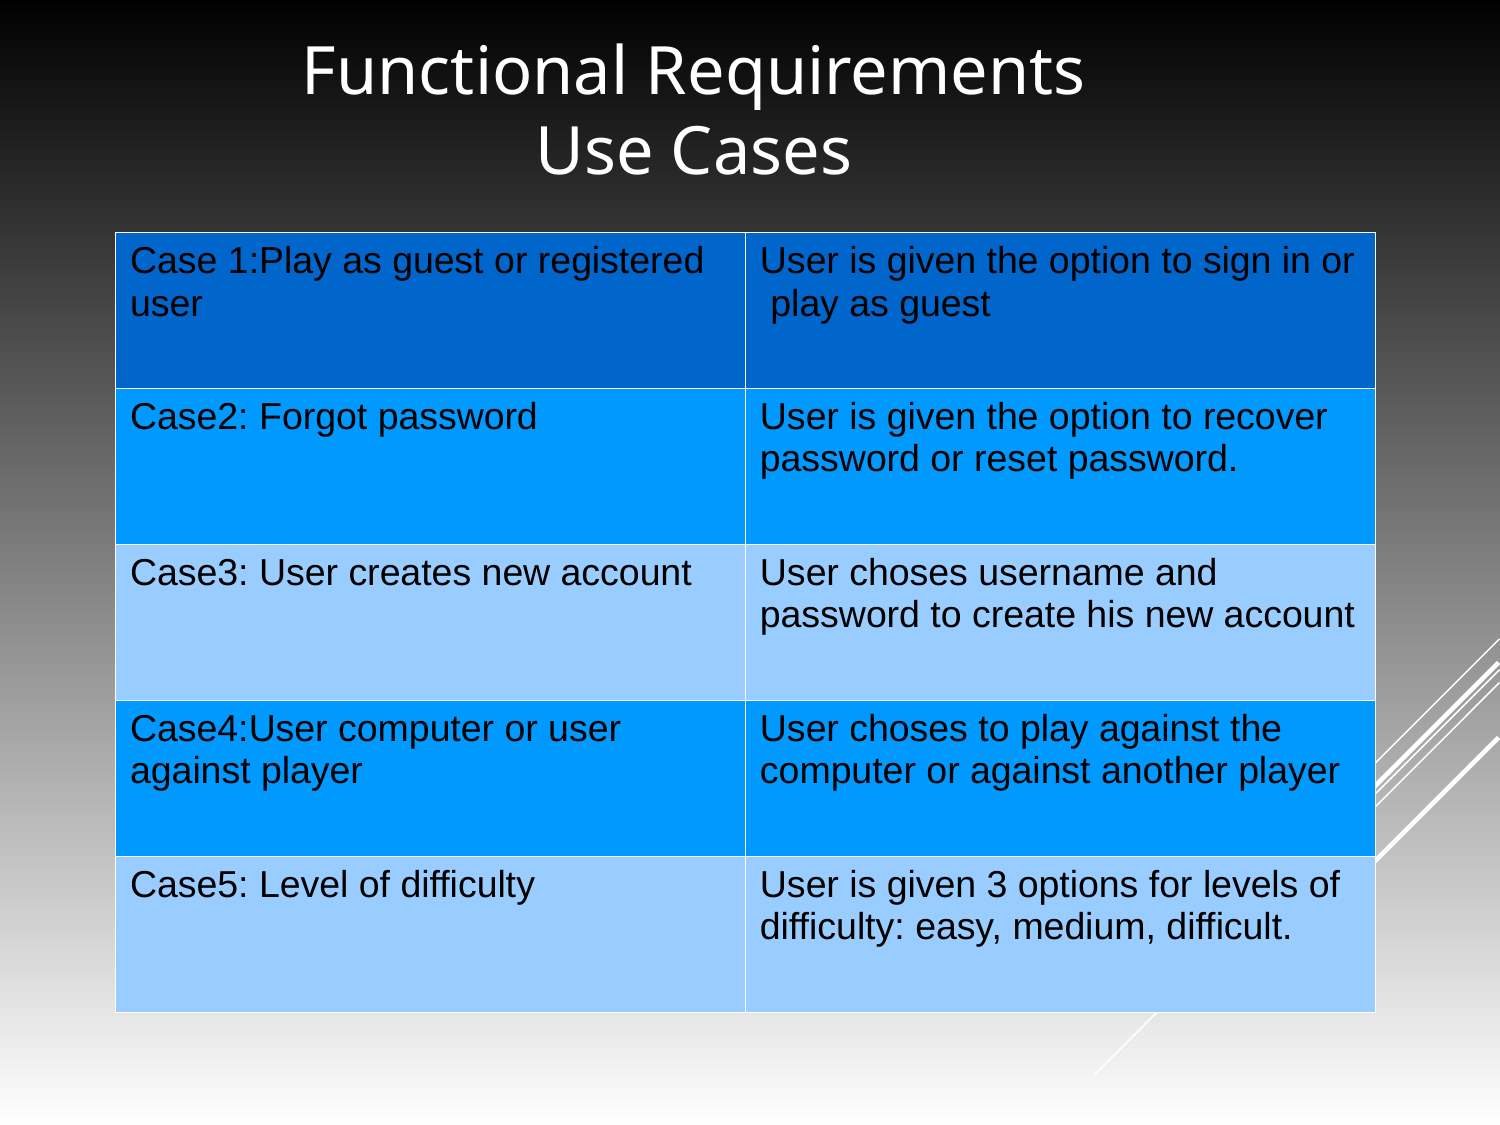

# Functional Requirements Use Cases
| Case 1:Play as guest or registered user | User is given the option to sign in or play as guest |
| --- | --- |
| Case2: Forgot password | User is given the option to recover password or reset password. |
| Case3: User creates new account | User choses username and password to create his new account |
| Case4:User computer or user against player | User choses to play against the computer or against another player |
| Case5: Level of difficulty | User is given 3 options for levels of difficulty: easy, medium, difficult. |